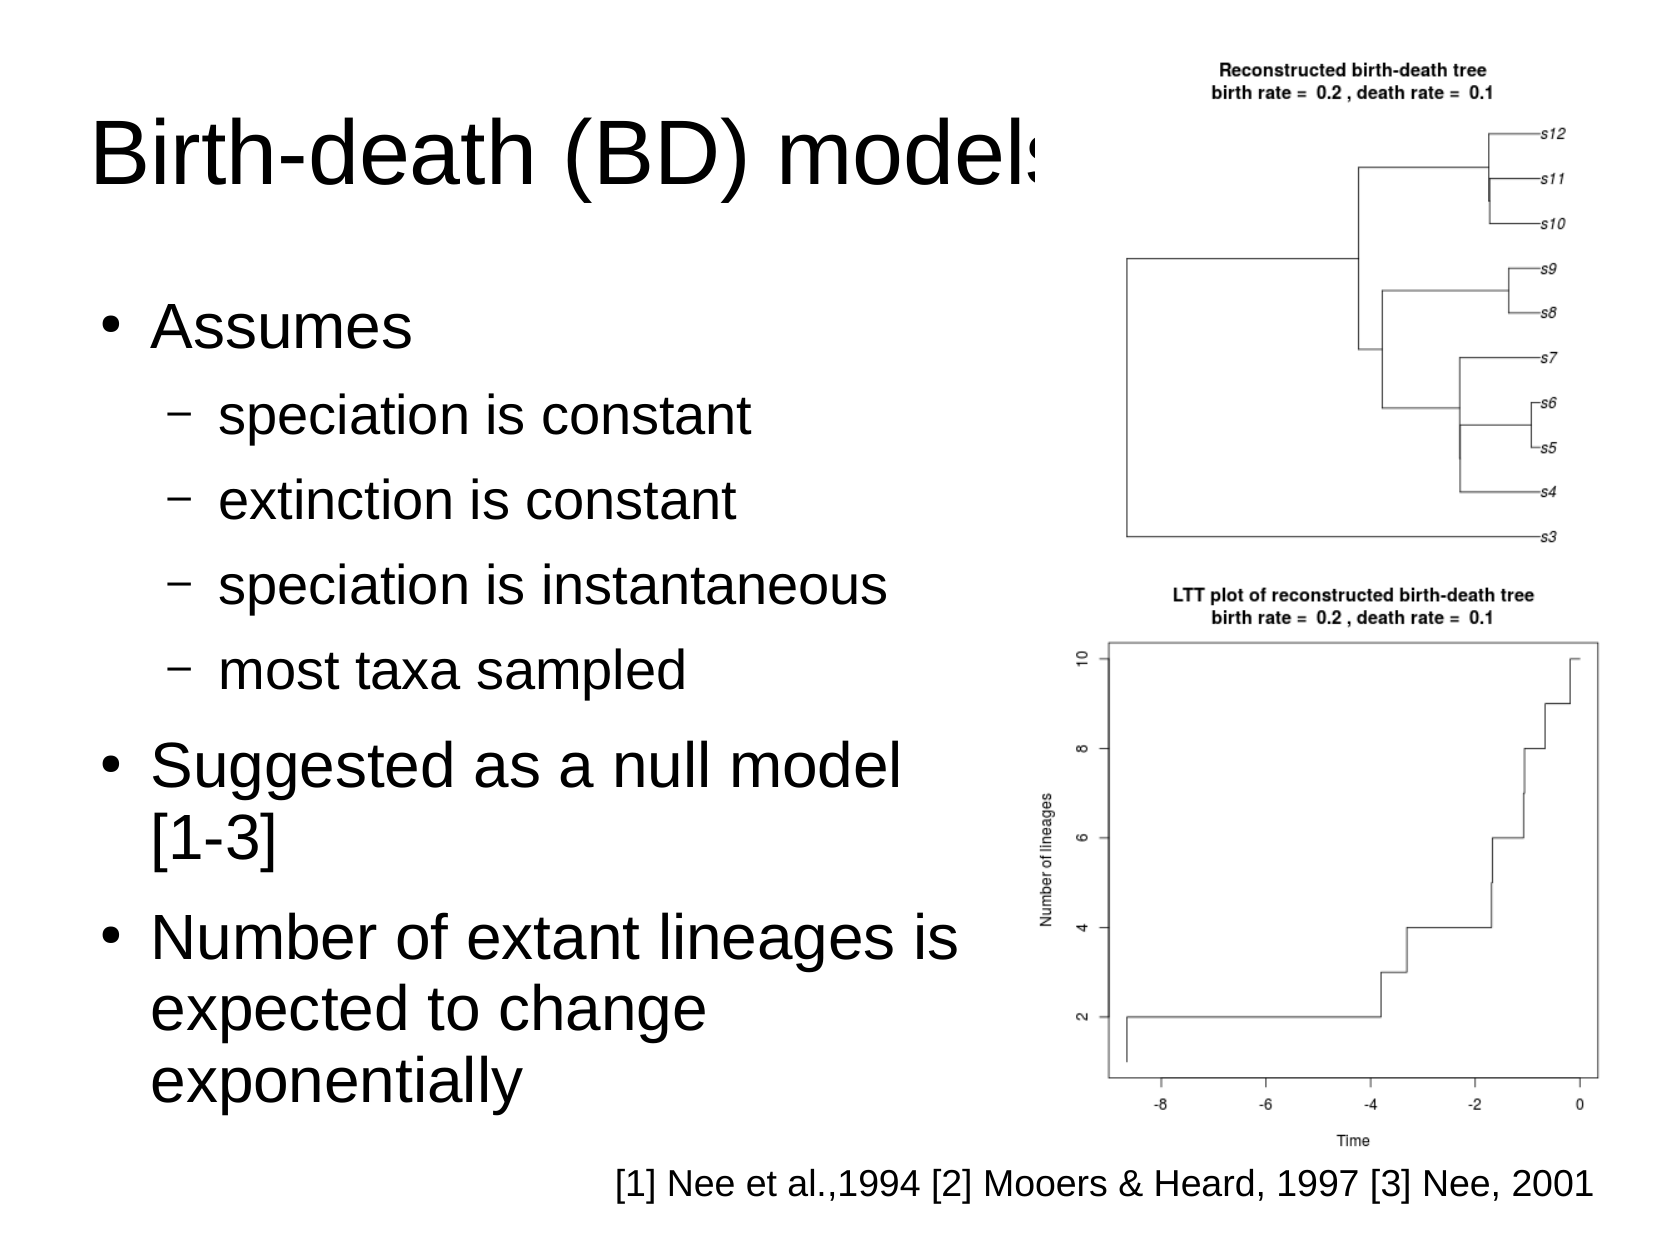

# Birth-death (BD) models
Assumes
speciation is constant
extinction is constant
speciation is instantaneous
most taxa sampled
Suggested as a null model [1-3]
Number of extant lineages is expected to change exponentially
[1] Nee et al.,1994 [2] Mooers & Heard, 1997 [3] Nee, 2001